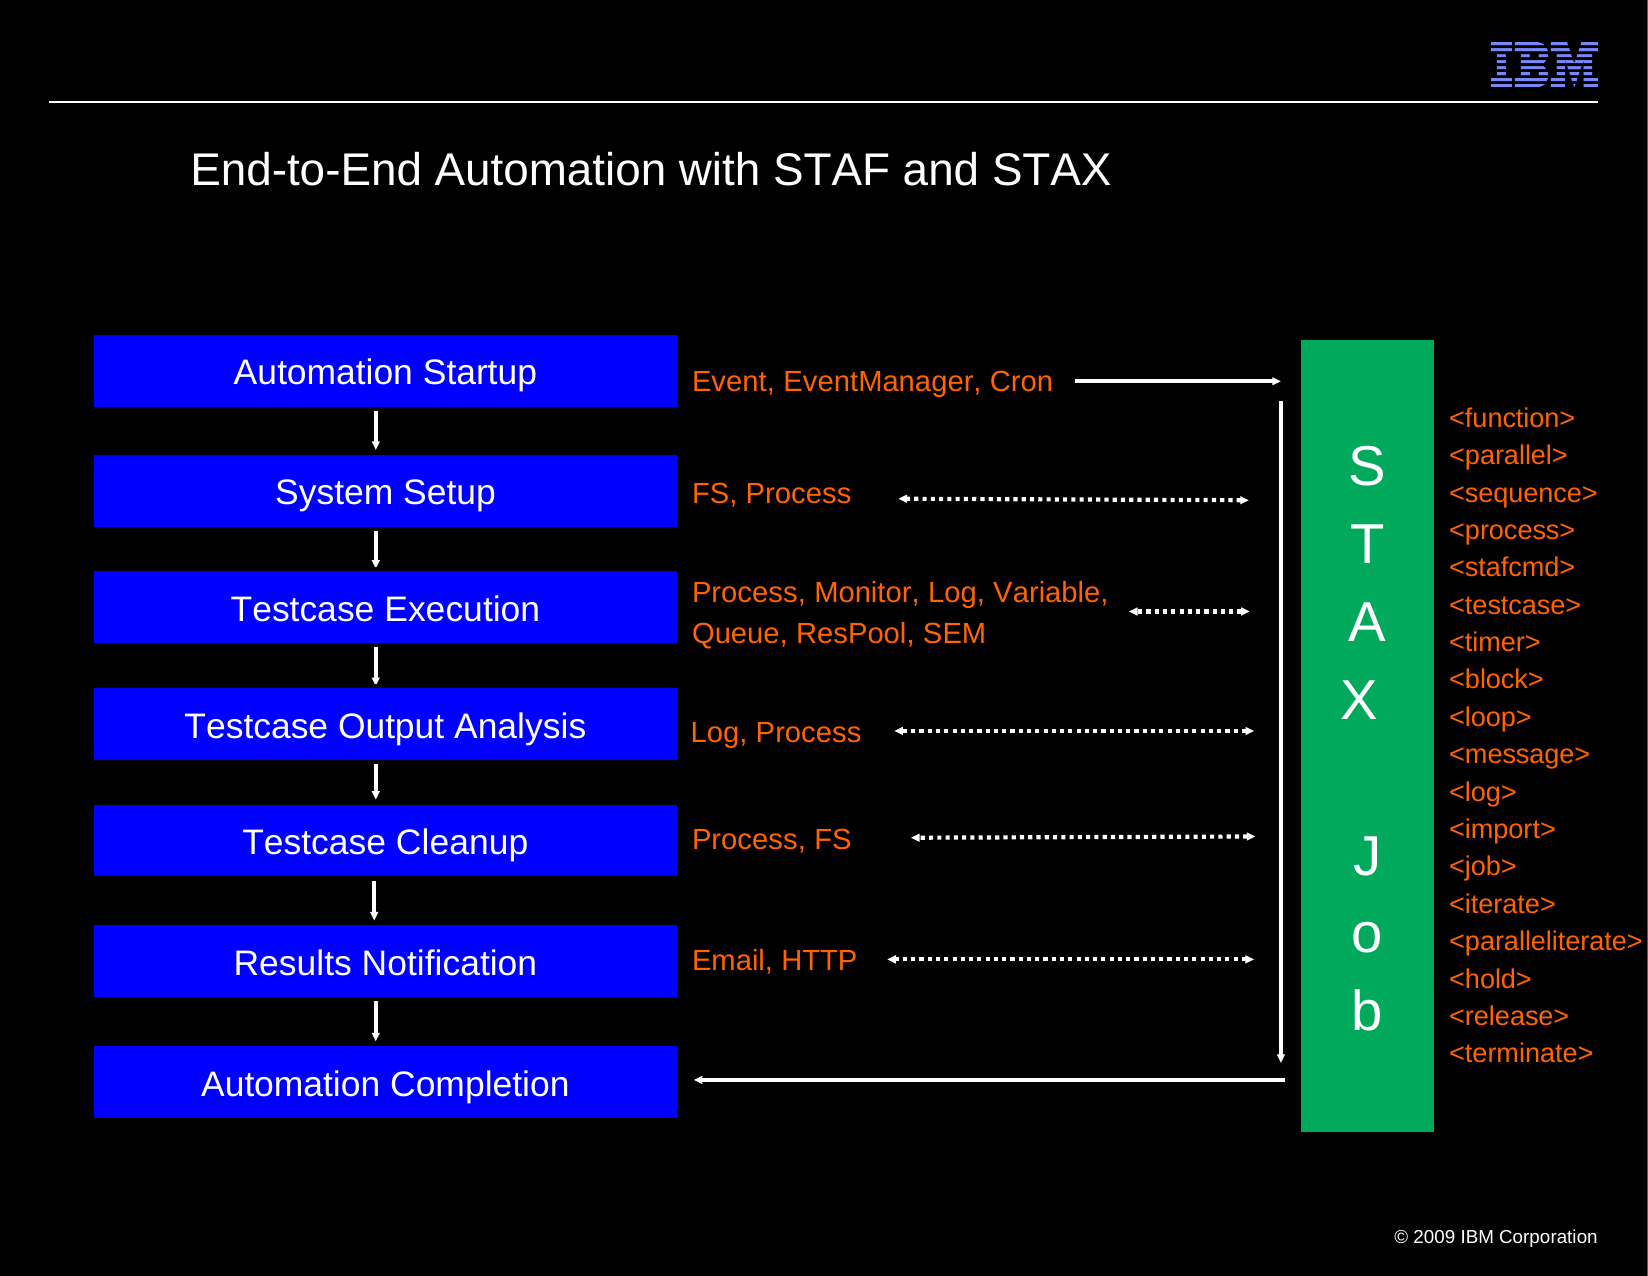

End-to-End Automation with STAF and STAX
Automation Startup
S
T
A
X
J
o
b
Event, EventManager, Cron
<function>
<parallel>
<sequence>
<process>
<stafcmd>
<testcase>
<timer>
<block>
<loop>
<message>
<log>
<import>
<job>
<iterate>
<paralleliterate>
<hold>
<release>
<terminate>
System Setup
FS, Process
Testcase Execution
Process, Monitor, Log, Variable,
Queue, ResPool, SEM
Testcase Output Analysis
Log, Process
Testcase Cleanup
Process, FS
Results Notification
Email, HTTP
Automation Completion